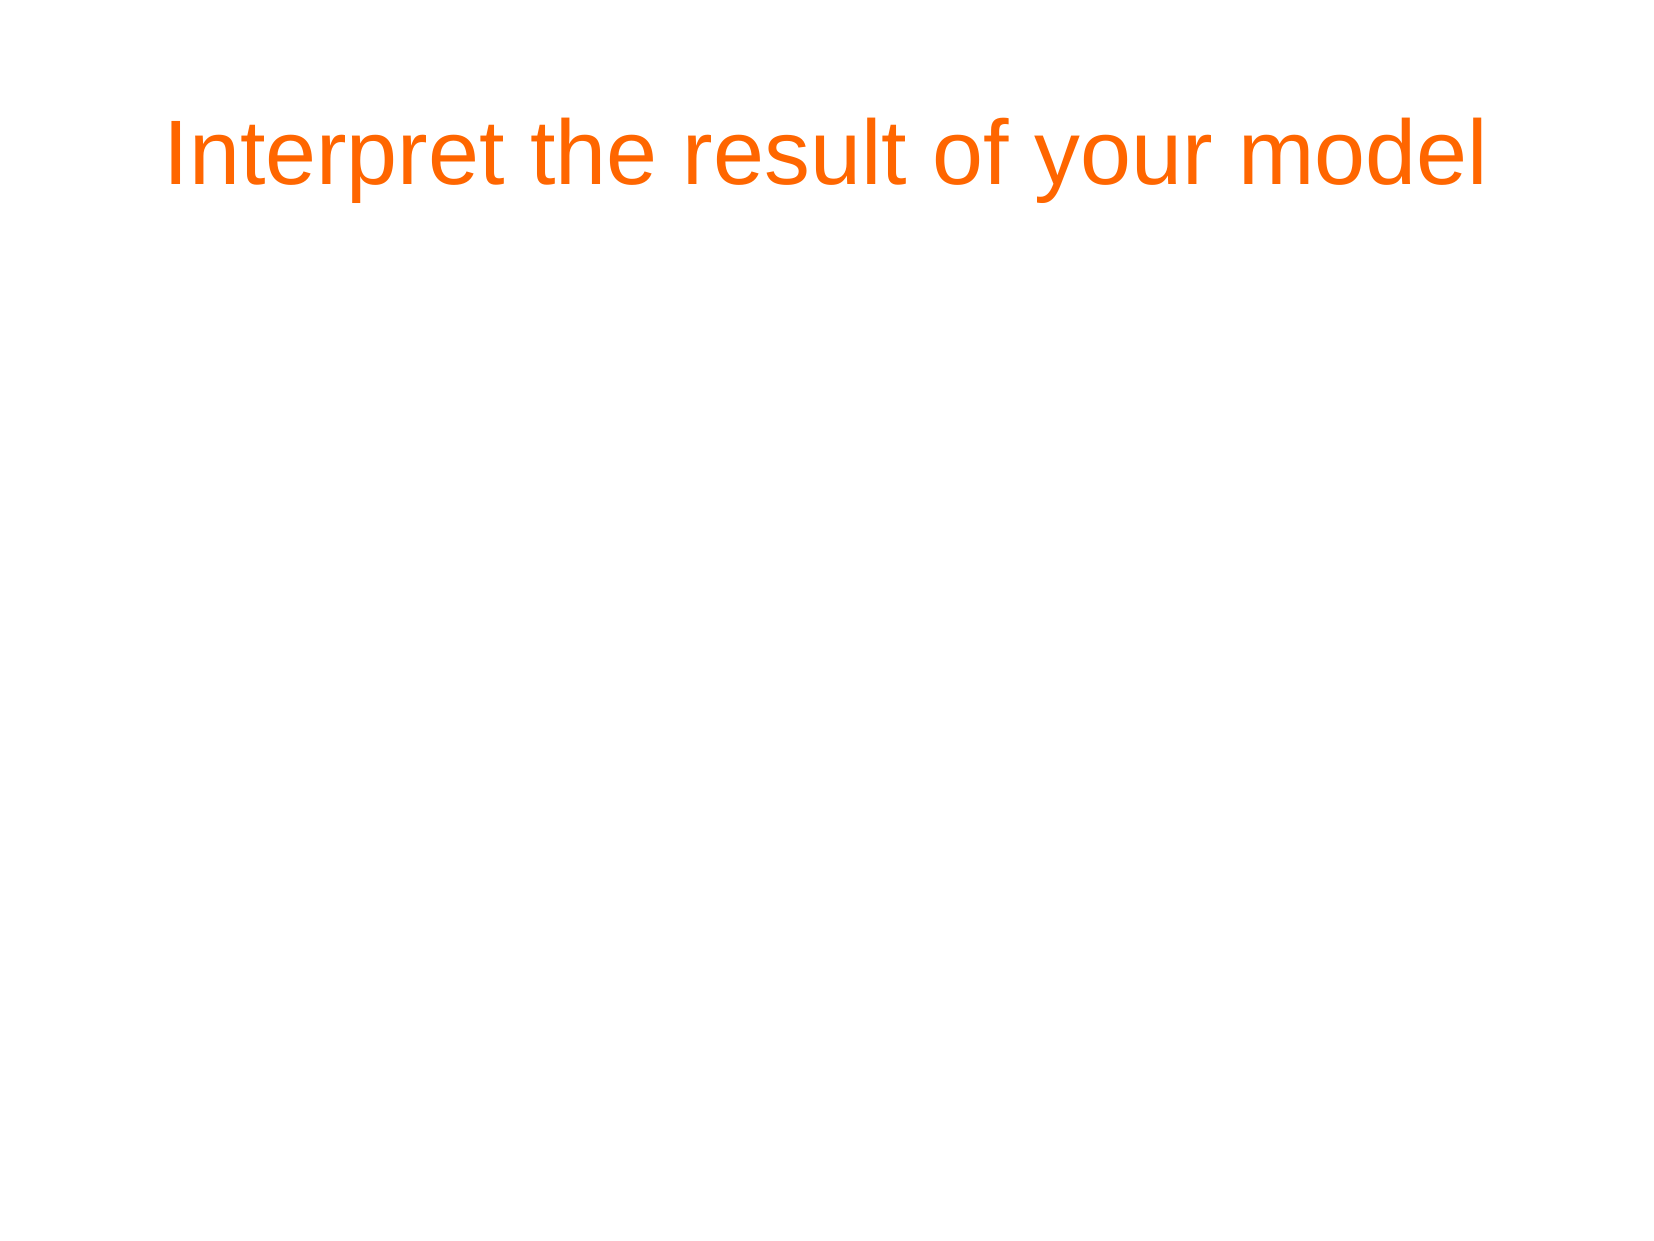

# Interpret the result of your model